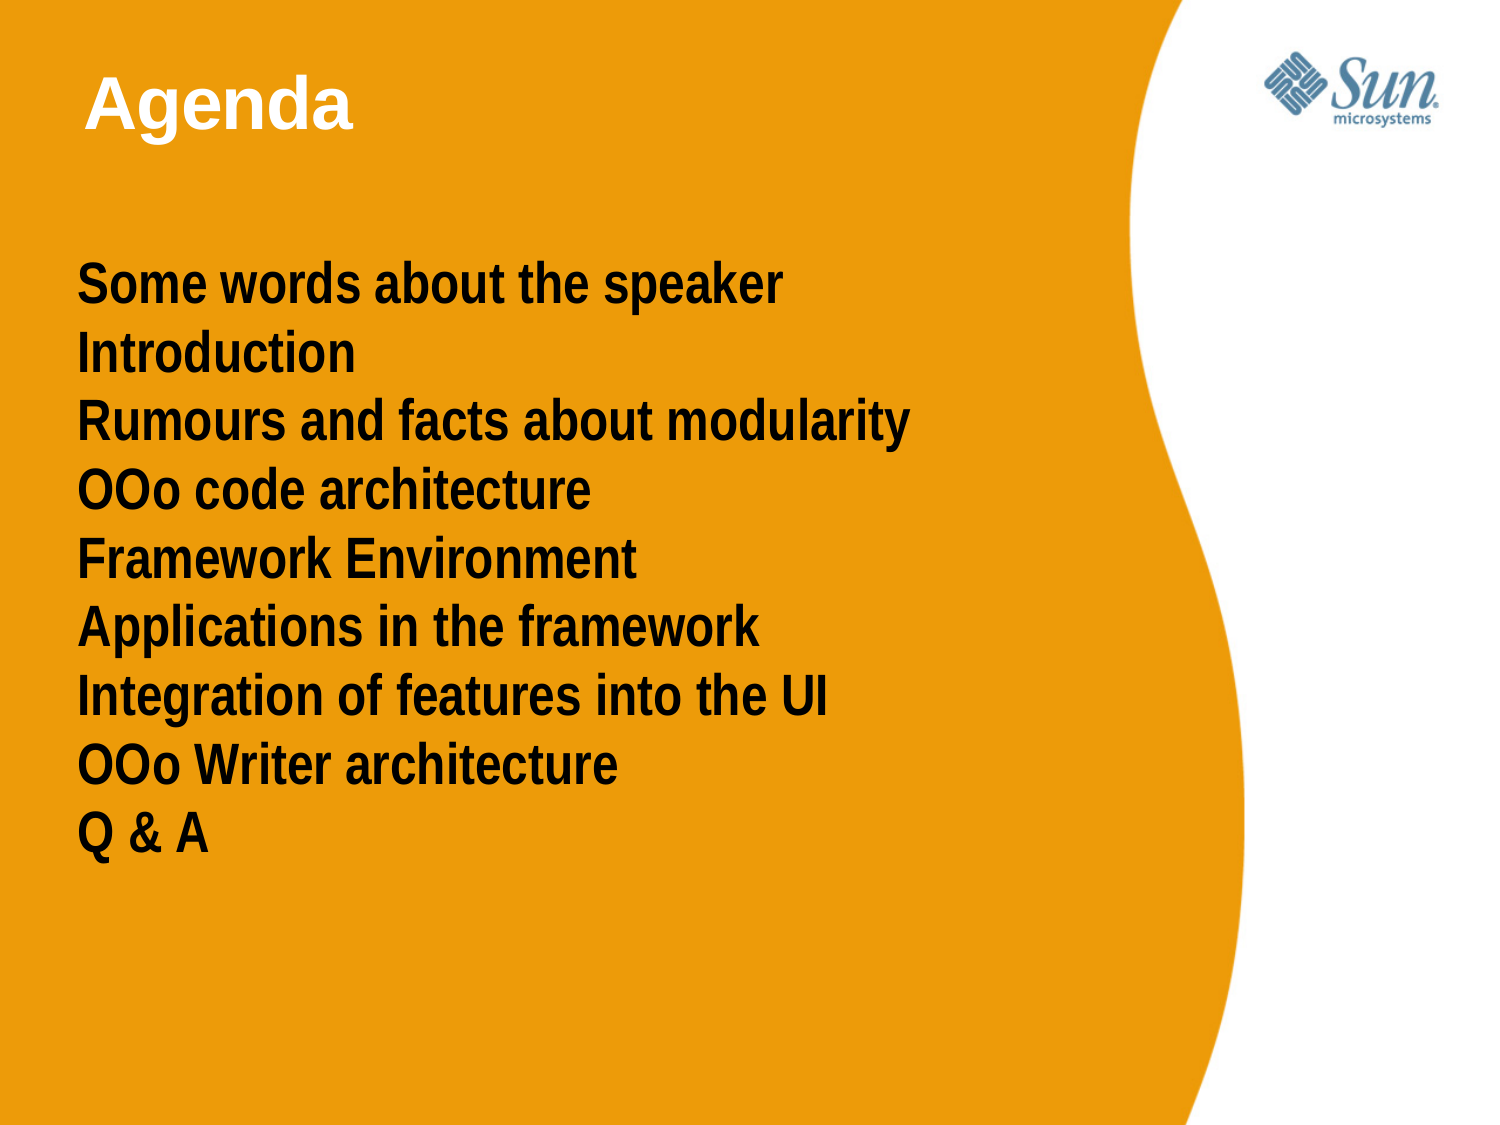

# Agenda
 Some words about the speaker
 Introduction
 Rumours and facts about modularity
 OOo code architecture
 Framework Environment
 Applications in the framework
 Integration of features into the UI
 OOo Writer architecture
 Q & A